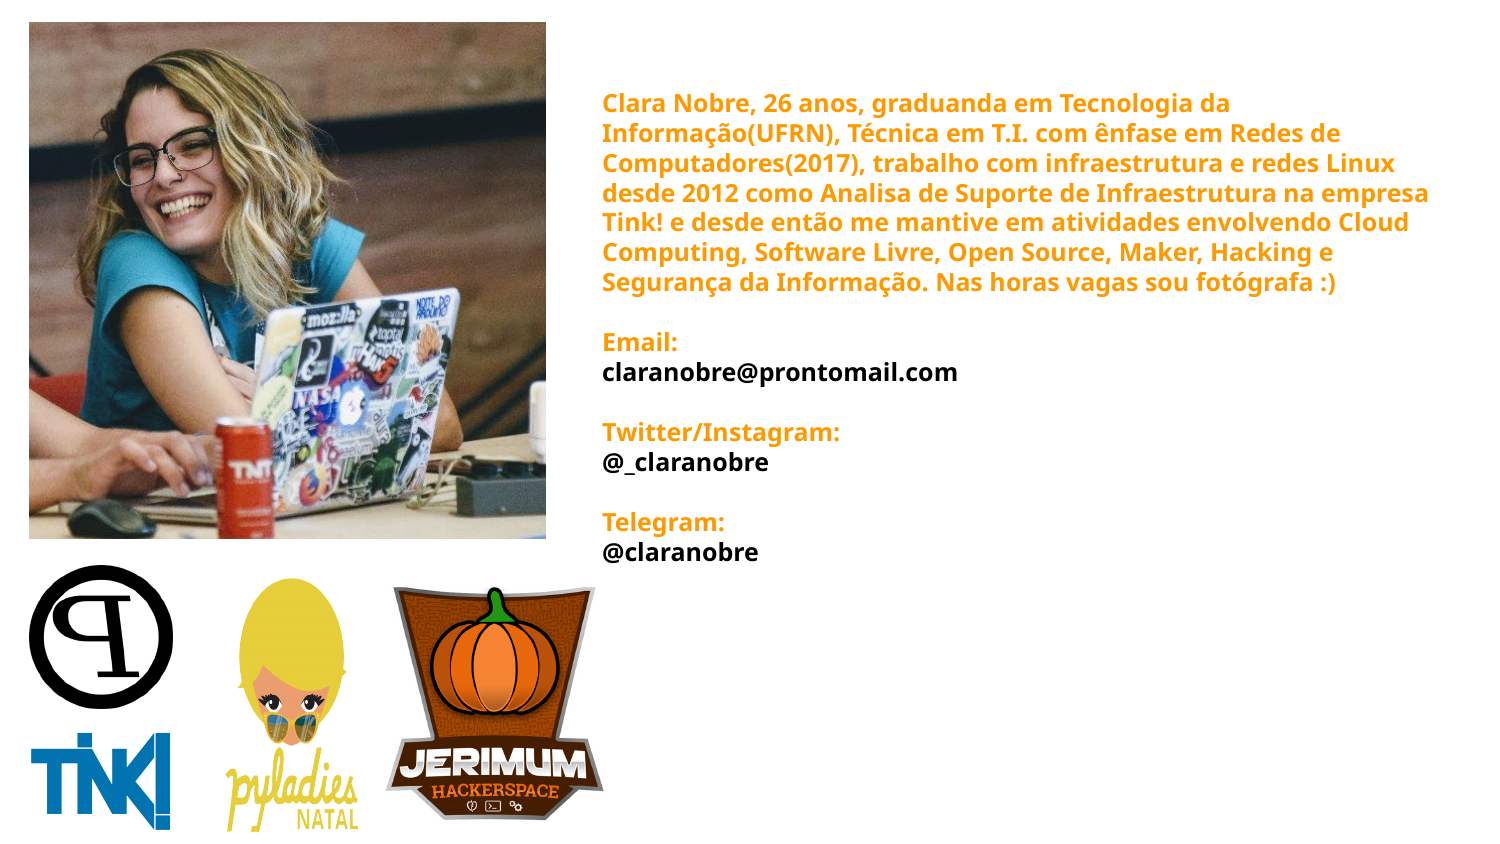

# Clara Nobre, 26 anos, graduanda em Tecnologia da Informação(UFRN), Técnica em T.I. com ênfase em Redes de Computadores(2017), trabalho com infraestrutura e redes Linux desde 2012 como Analisa de Suporte de Infraestrutura na empresa Tink! e desde então me mantive em atividades envolvendo Cloud Computing, Software Livre, Open Source, Maker, Hacking e Segurança da Informação. Nas horas vagas sou fotógrafa :) Email: claranobre@prontomail.com Twitter/Instagram: @_claranobre Telegram: @claranobre